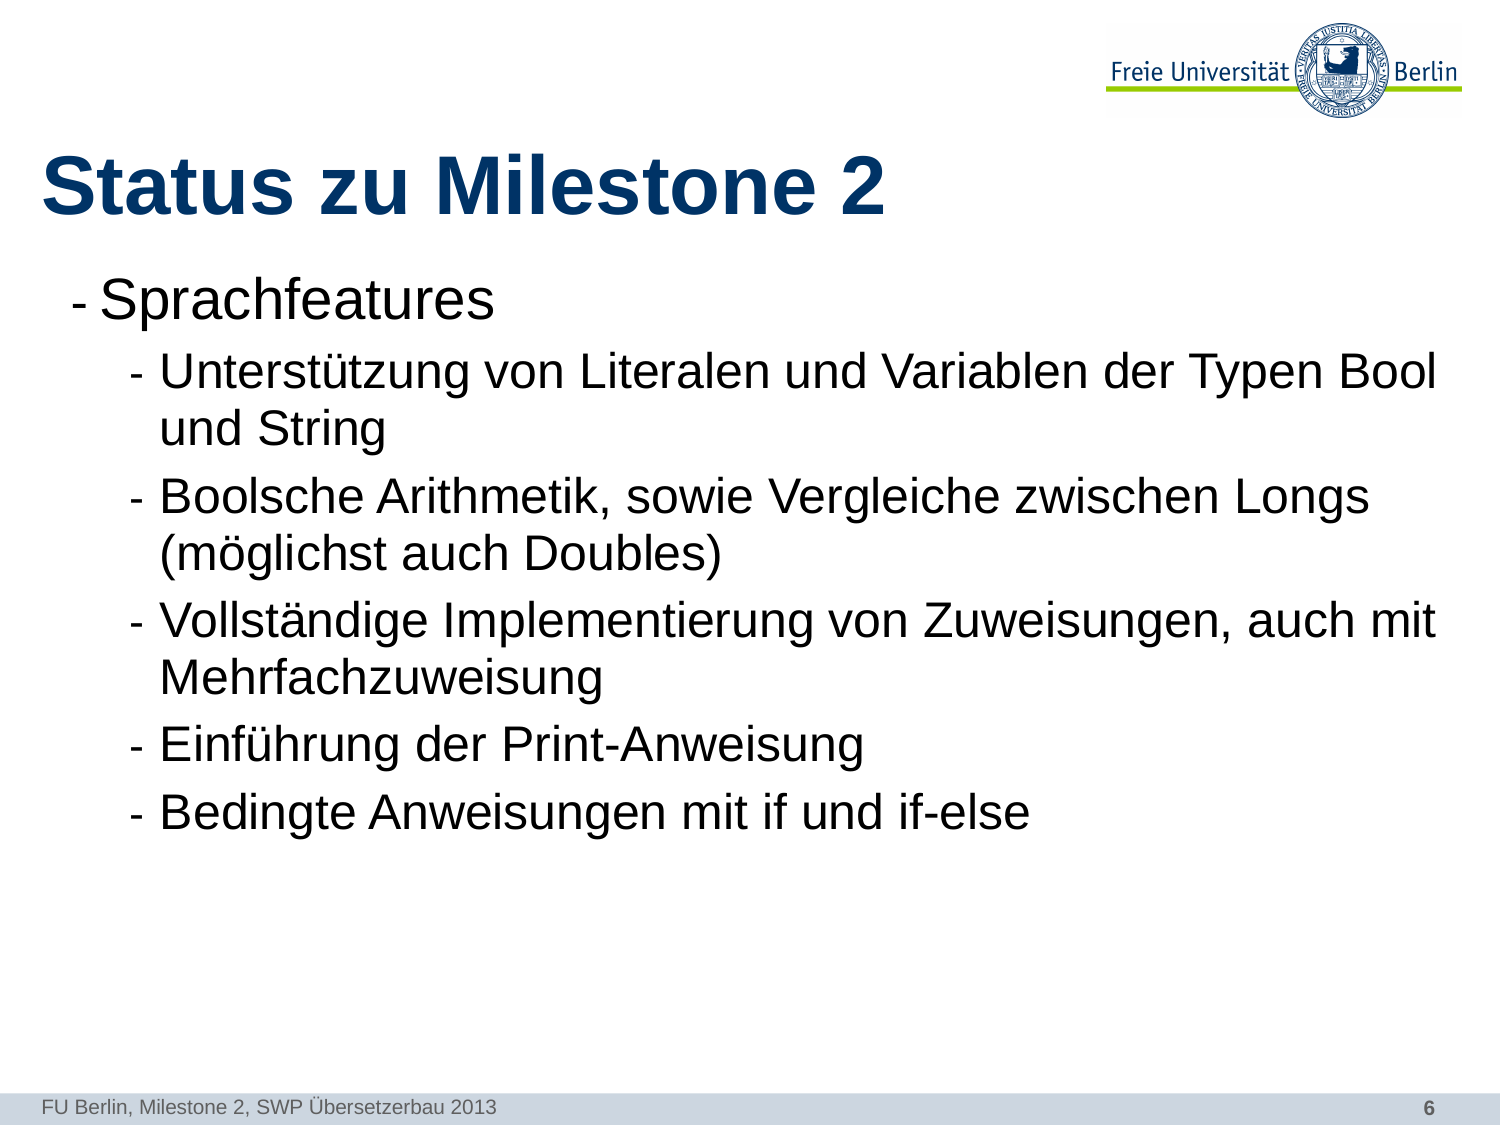

# Status zu Milestone 2
Sprachfeatures
Unterstützung von Literalen und Variablen der Typen Bool und String
Boolsche Arithmetik, sowie Vergleiche zwischen Longs (möglichst auch Doubles)
Vollständige Implementierung von Zuweisungen, auch mit Mehrfachzuweisung
Einführung der Print-Anweisung
Bedingte Anweisungen mit if und if-else